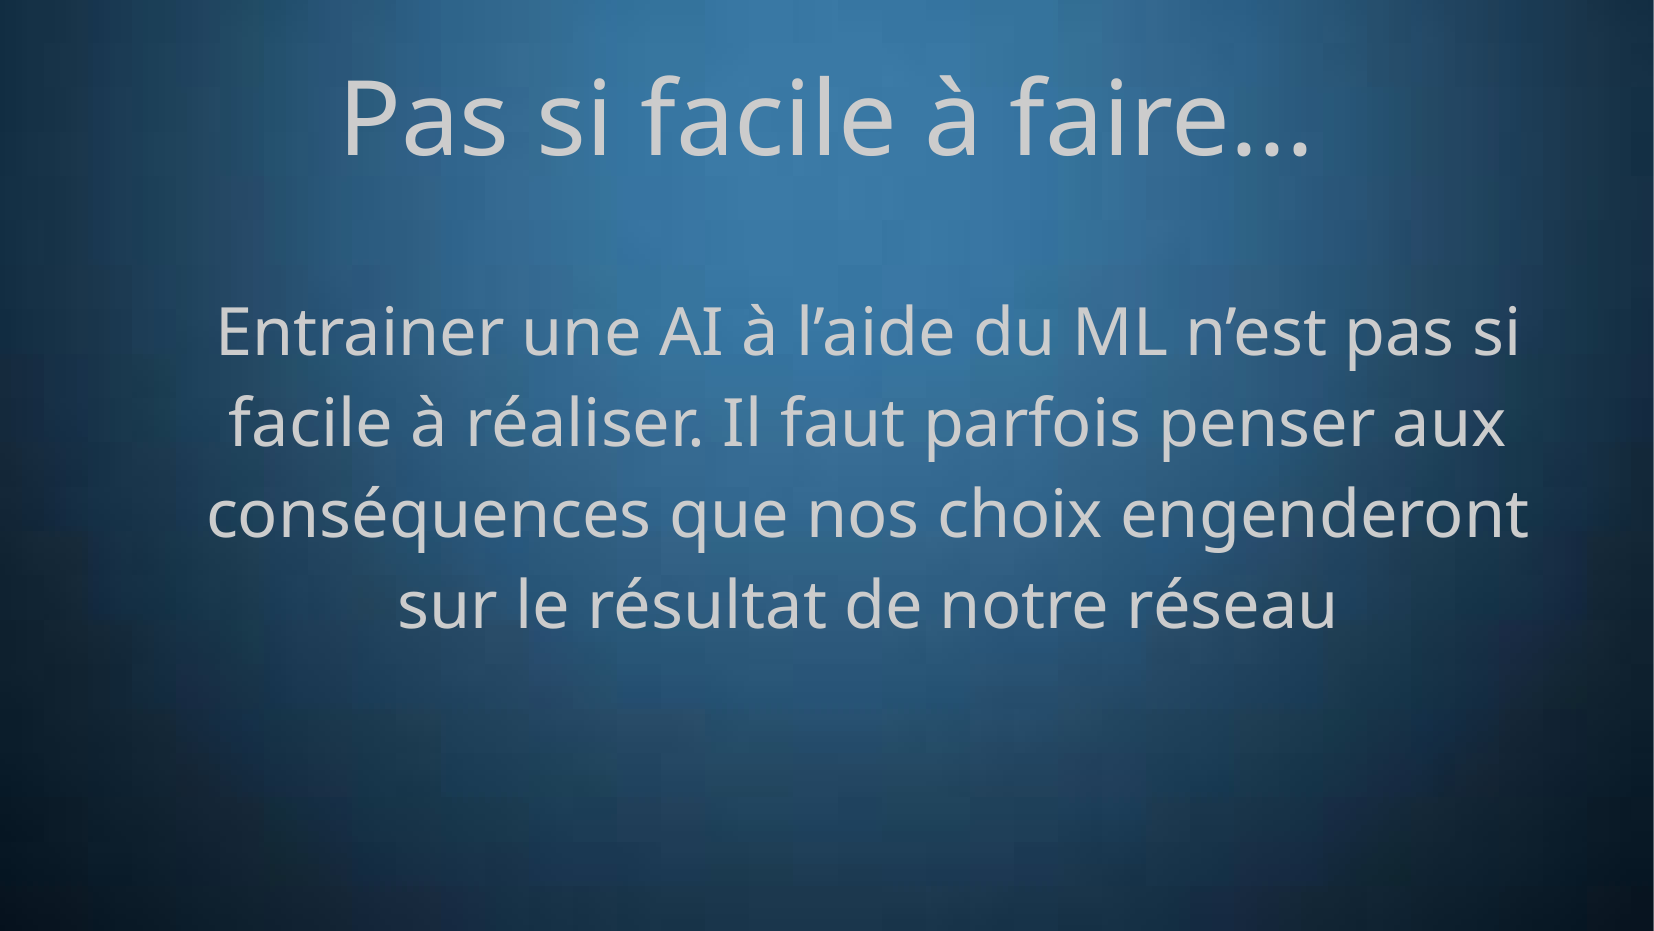

# Pas si facile à faire...
Entrainer une AI à l’aide du ML n’est pas si facile à réaliser. Il faut parfois penser aux conséquences que nos choix engenderont sur le résultat de notre réseau